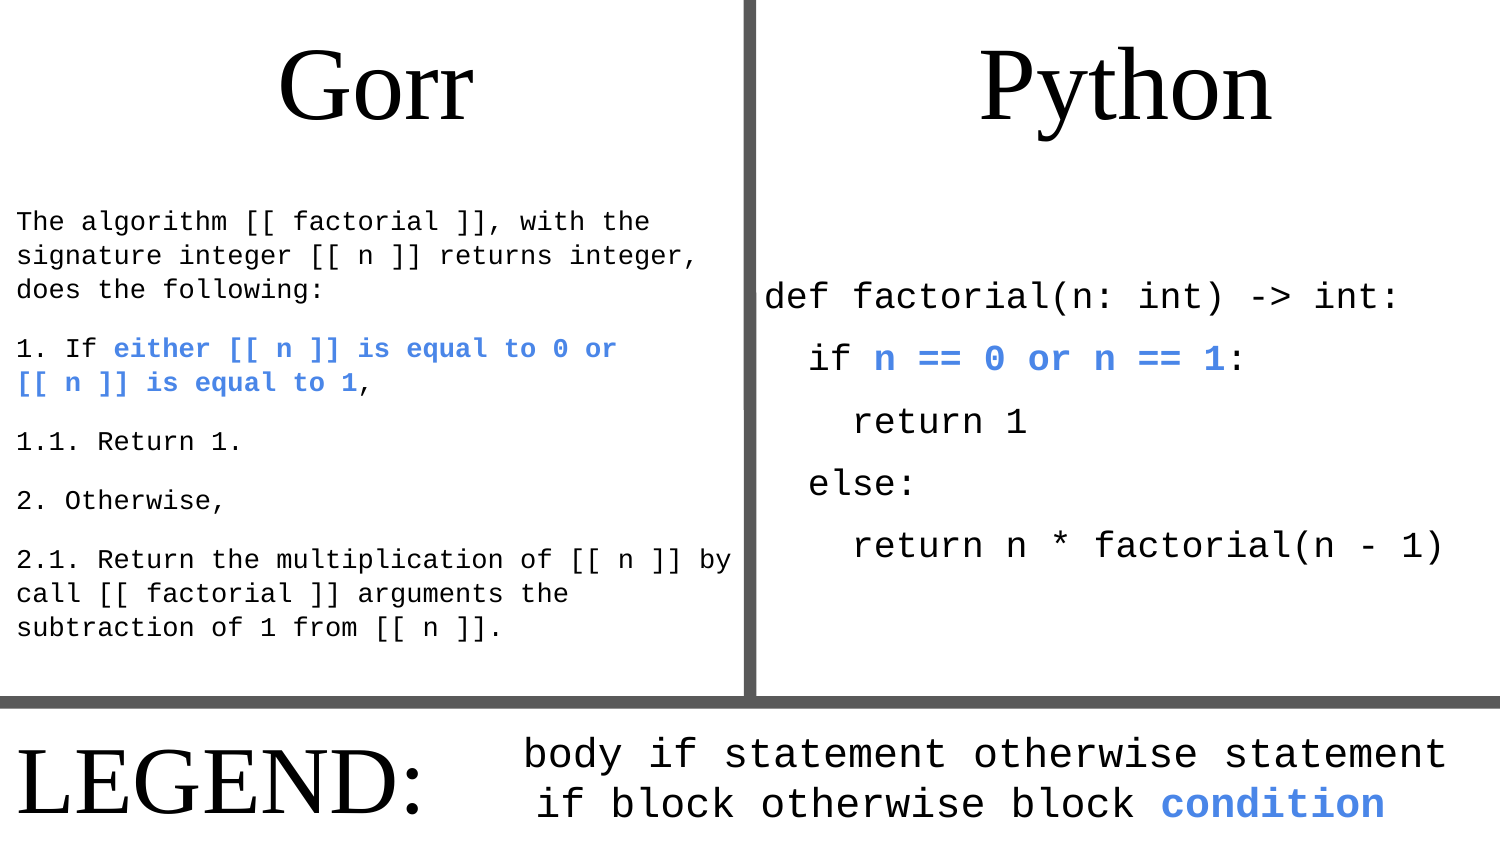

Gorr
Python
# The algorithm [[ factorial ]], with the signature integer [[ n ]] returns integer, does the following:
1. If either [[ n ]] is equal to 0 or [[ n ]] is equal to 1,
1.1. Return 1.
2. Otherwise,
2.1. Return the multiplication of [[ n ]] by call [[ factorial ]] arguments the subtraction of 1 from [[ n ]].
def factorial(n: int) -> int:
 if n == 0 or n == 1:
 return 1
 else:
 return n * factorial(n - 1)
LEGEND:
body if statement otherwise statement
if block	otherwise block condition